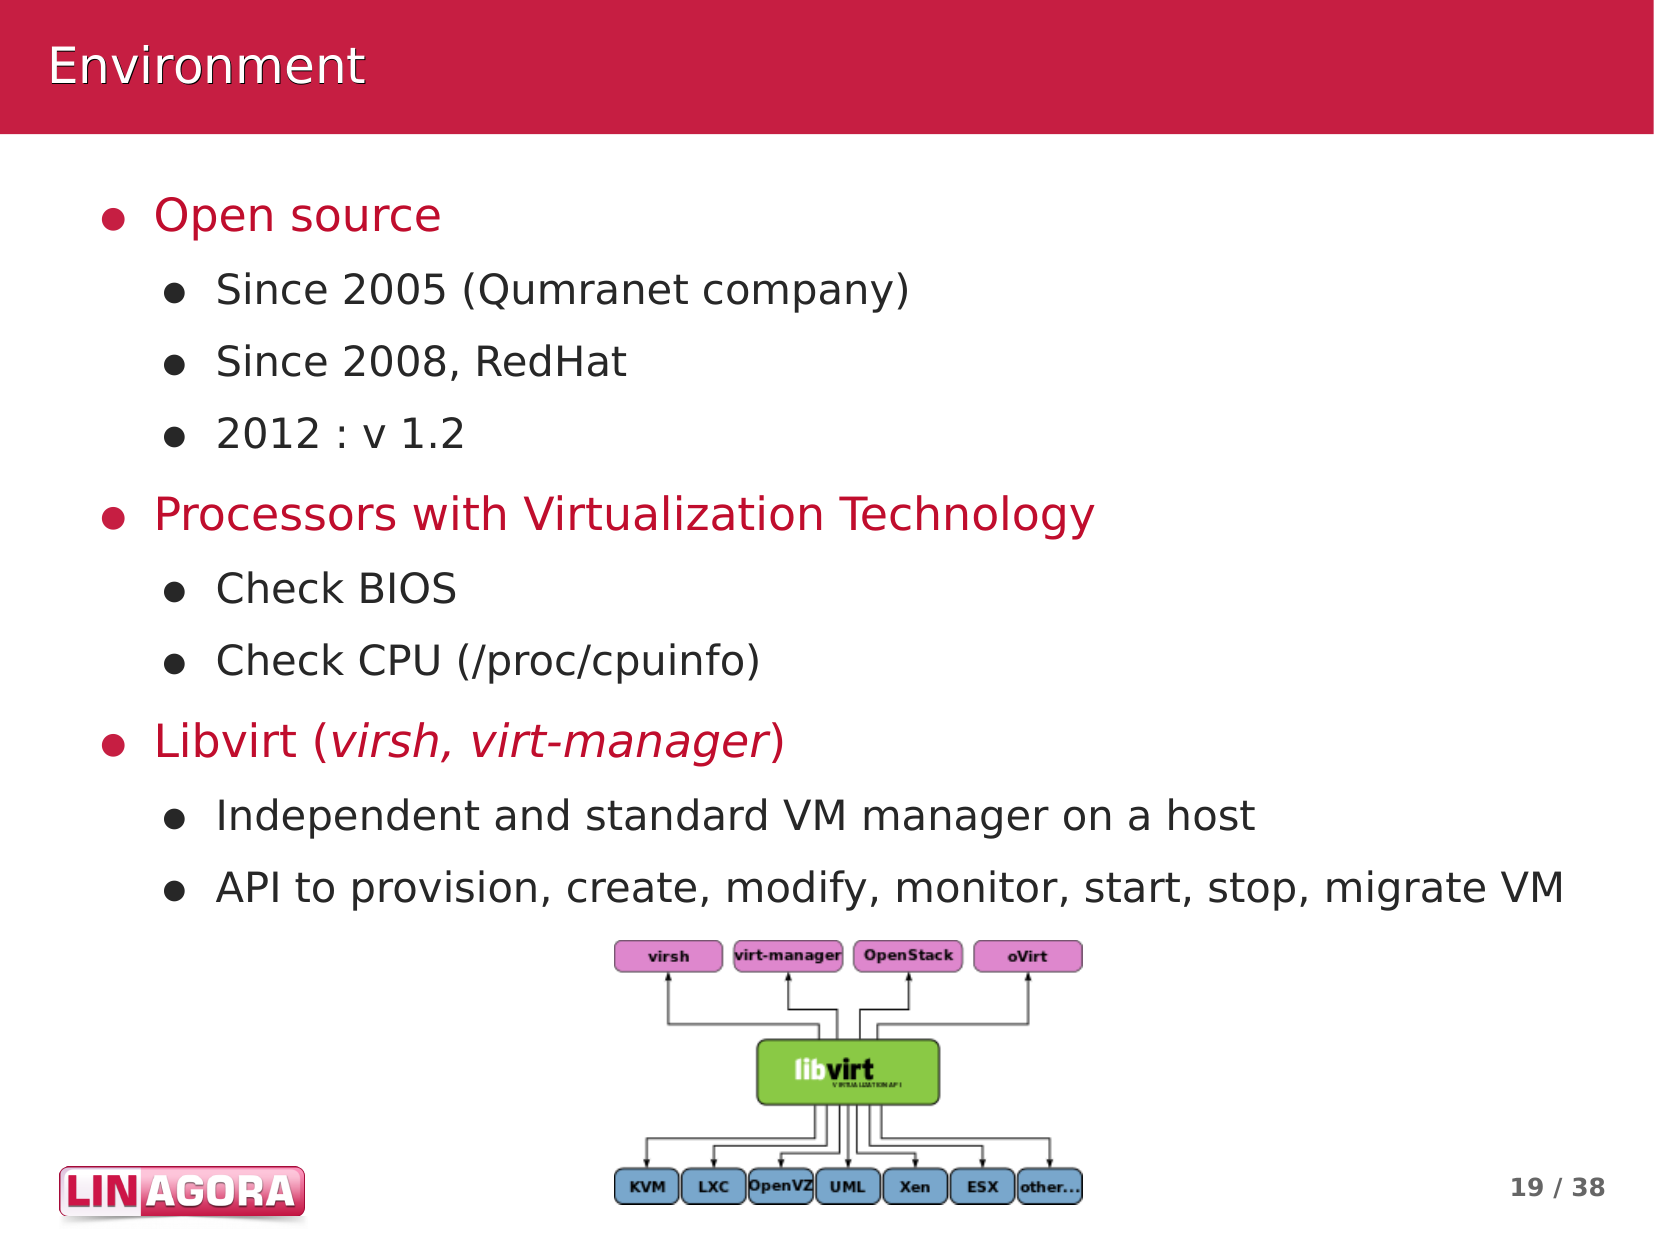

# Environment
Open source
Since 2005 (Qumranet company)
Since 2008, RedHat
2012 : v 1.2
Processors with Virtualization Technology
Check BIOS
Check CPU (/proc/cpuinfo)
Libvirt (virsh, virt-manager)
Independent and standard VM manager on a host
API to provision, create, modify, monitor, start, stop, migrate VM